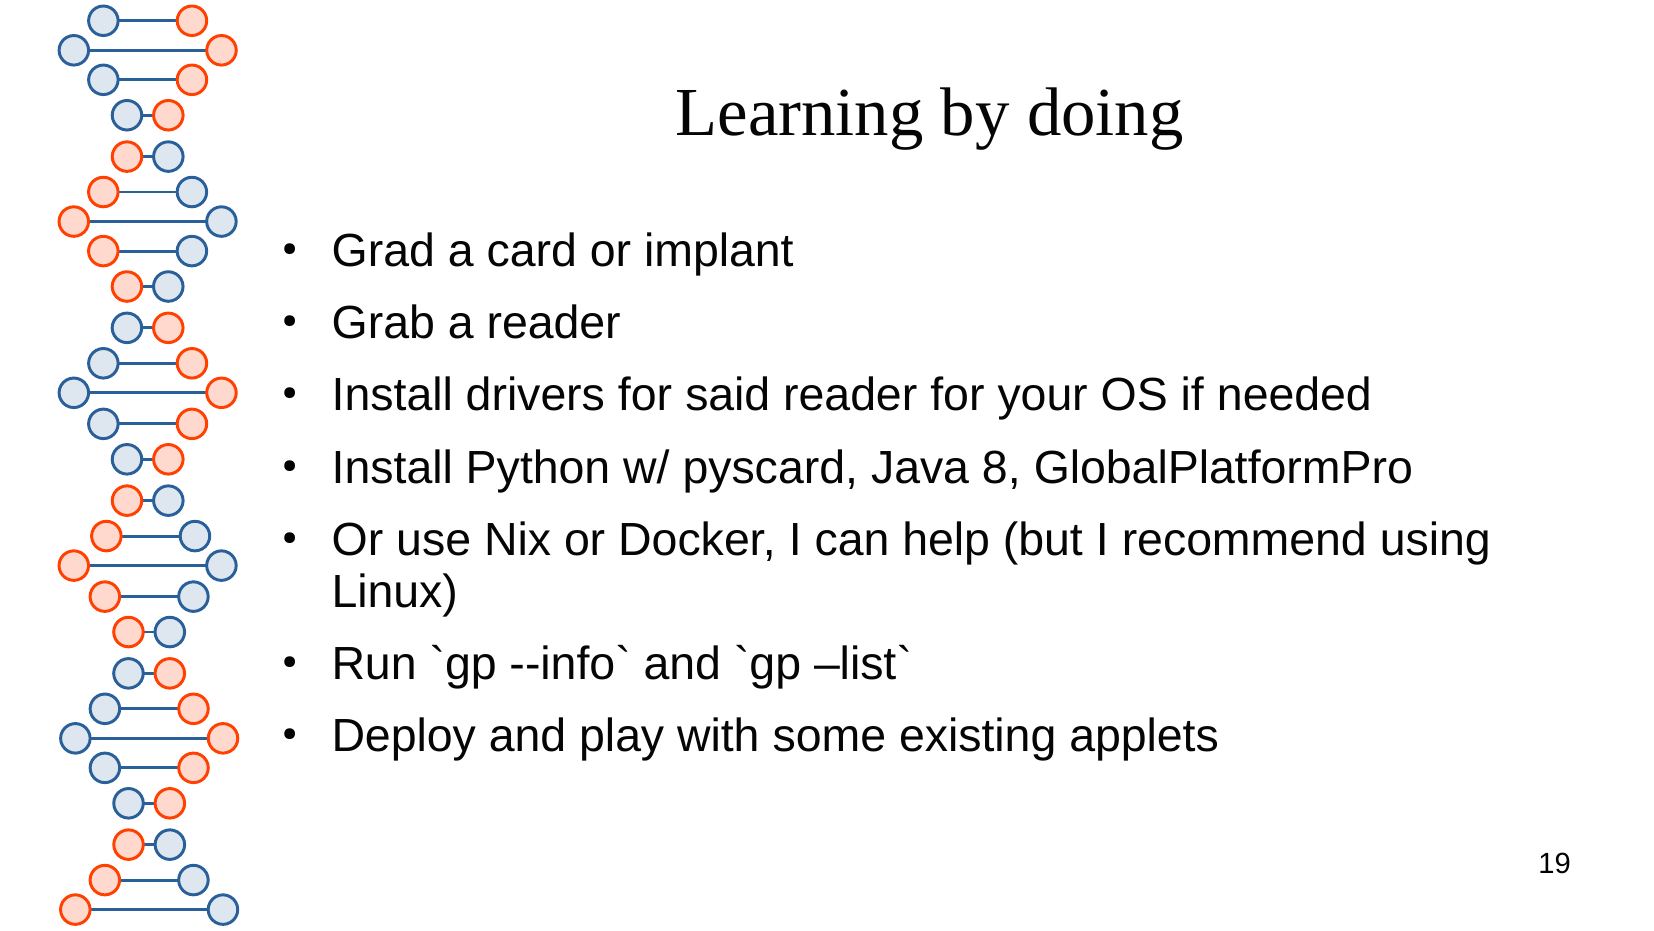

# Learning by doing
Grad a card or implant
Grab a reader
Install drivers for said reader for your OS if needed
Install Python w/ pyscard, Java 8, GlobalPlatformPro
Or use Nix or Docker, I can help (but I recommend using Linux)
Run `gp --info` and `gp –list`
Deploy and play with some existing applets
19